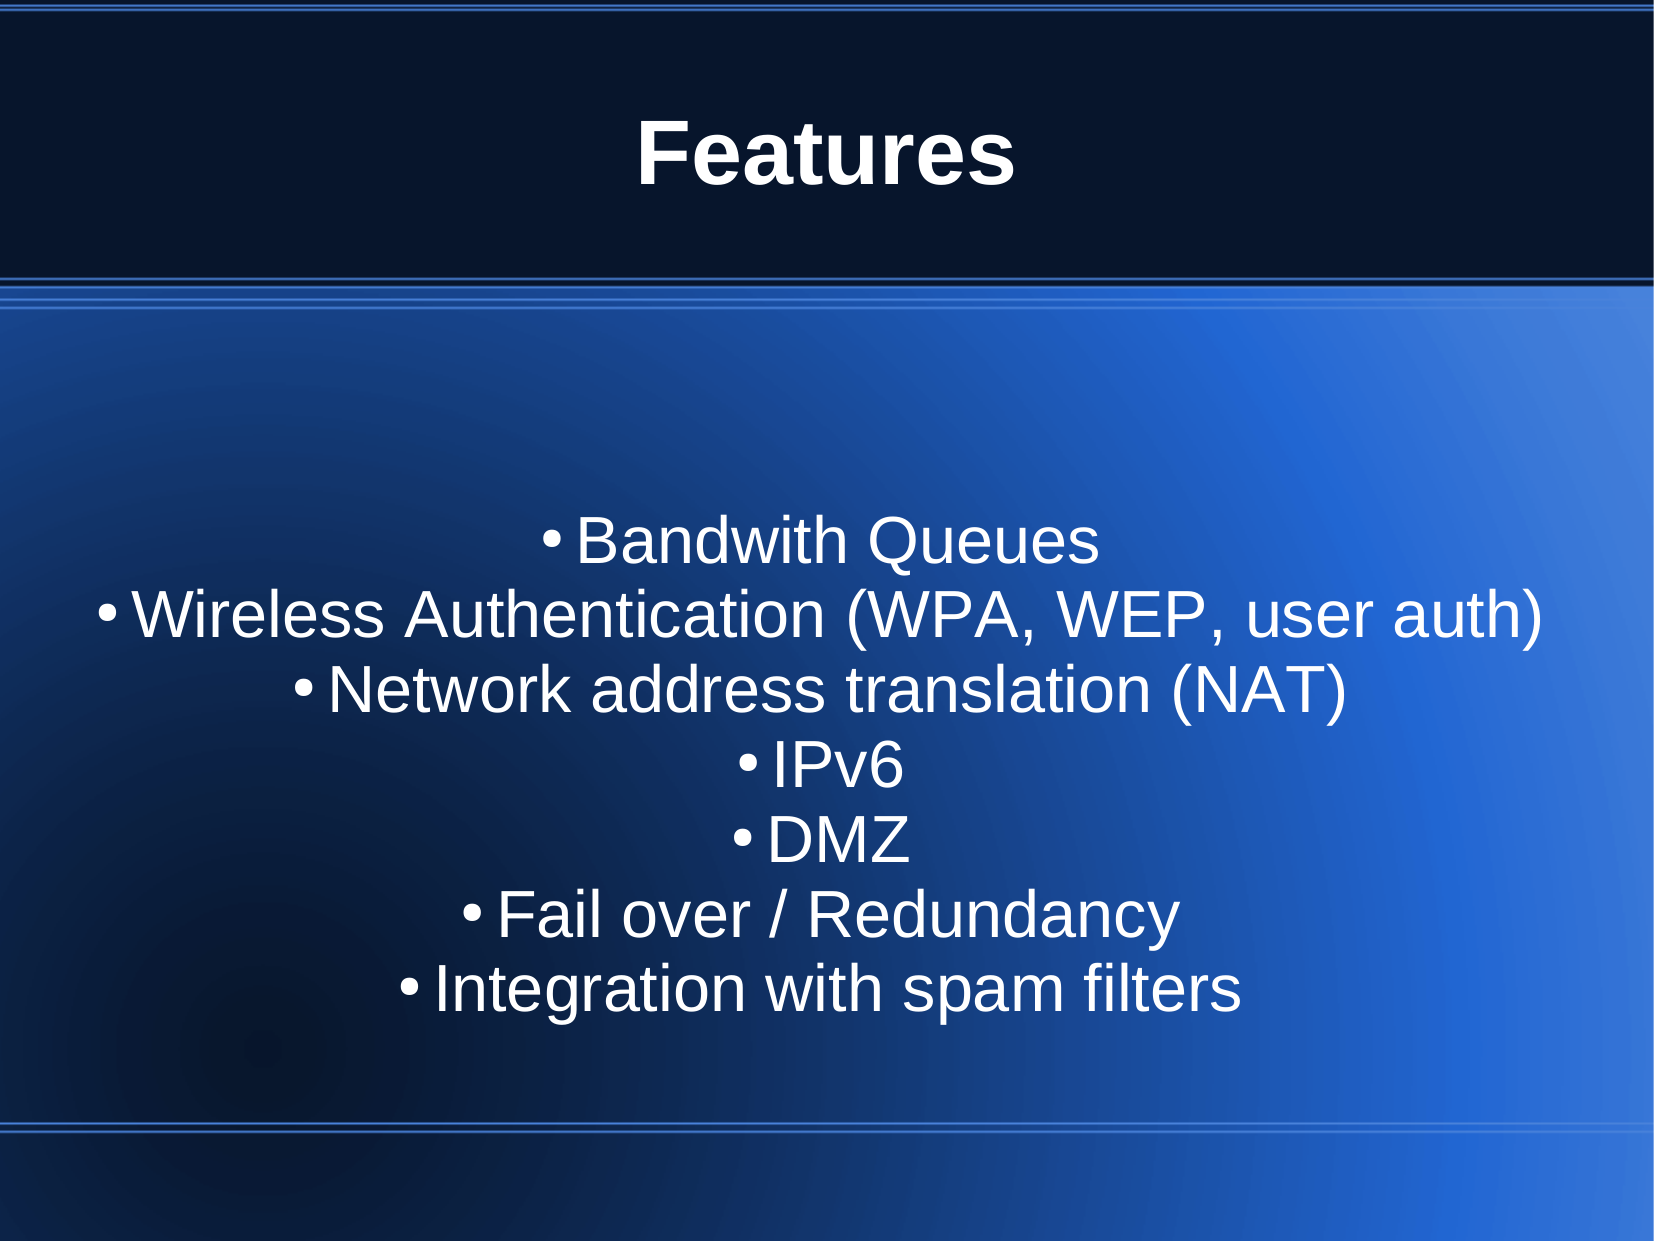

# Features
Bandwith Queues
Wireless Authentication (WPA, WEP, user auth)
Network address translation (NAT)
IPv6
DMZ
Fail over / Redundancy
Integration with spam filters